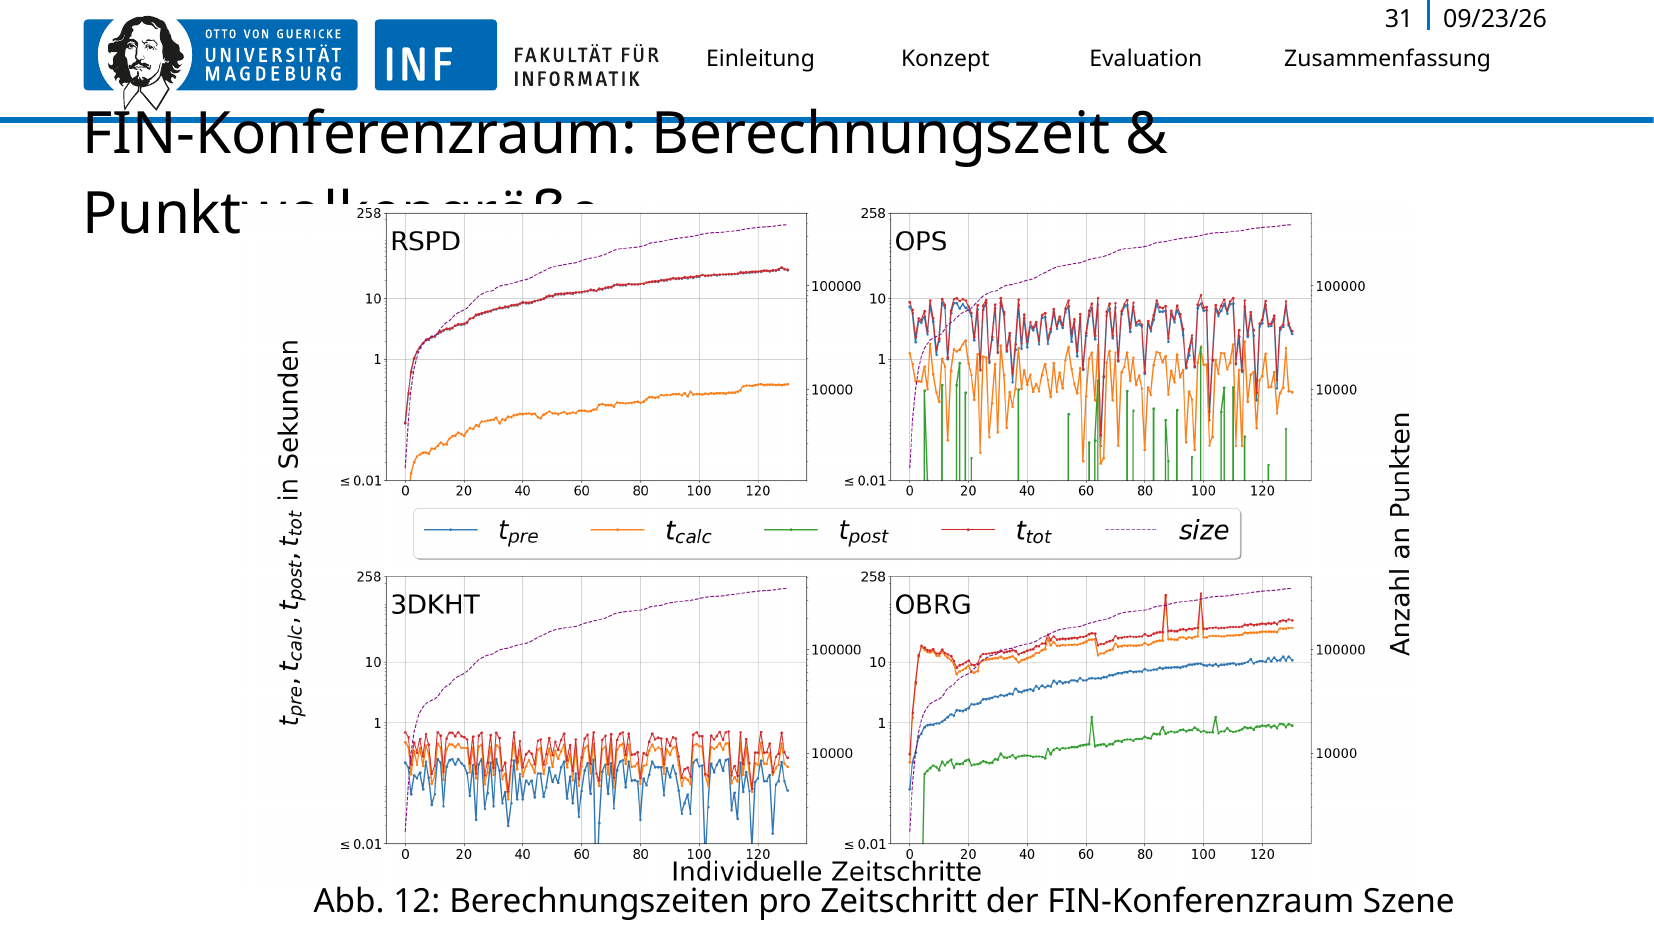

# FIN-Konferenzraum: Berechnungszeit & Punktwolkengröße
Abb. 12: Berechnungszeiten pro Zeitschritt der FIN-Konferenzraum Szene